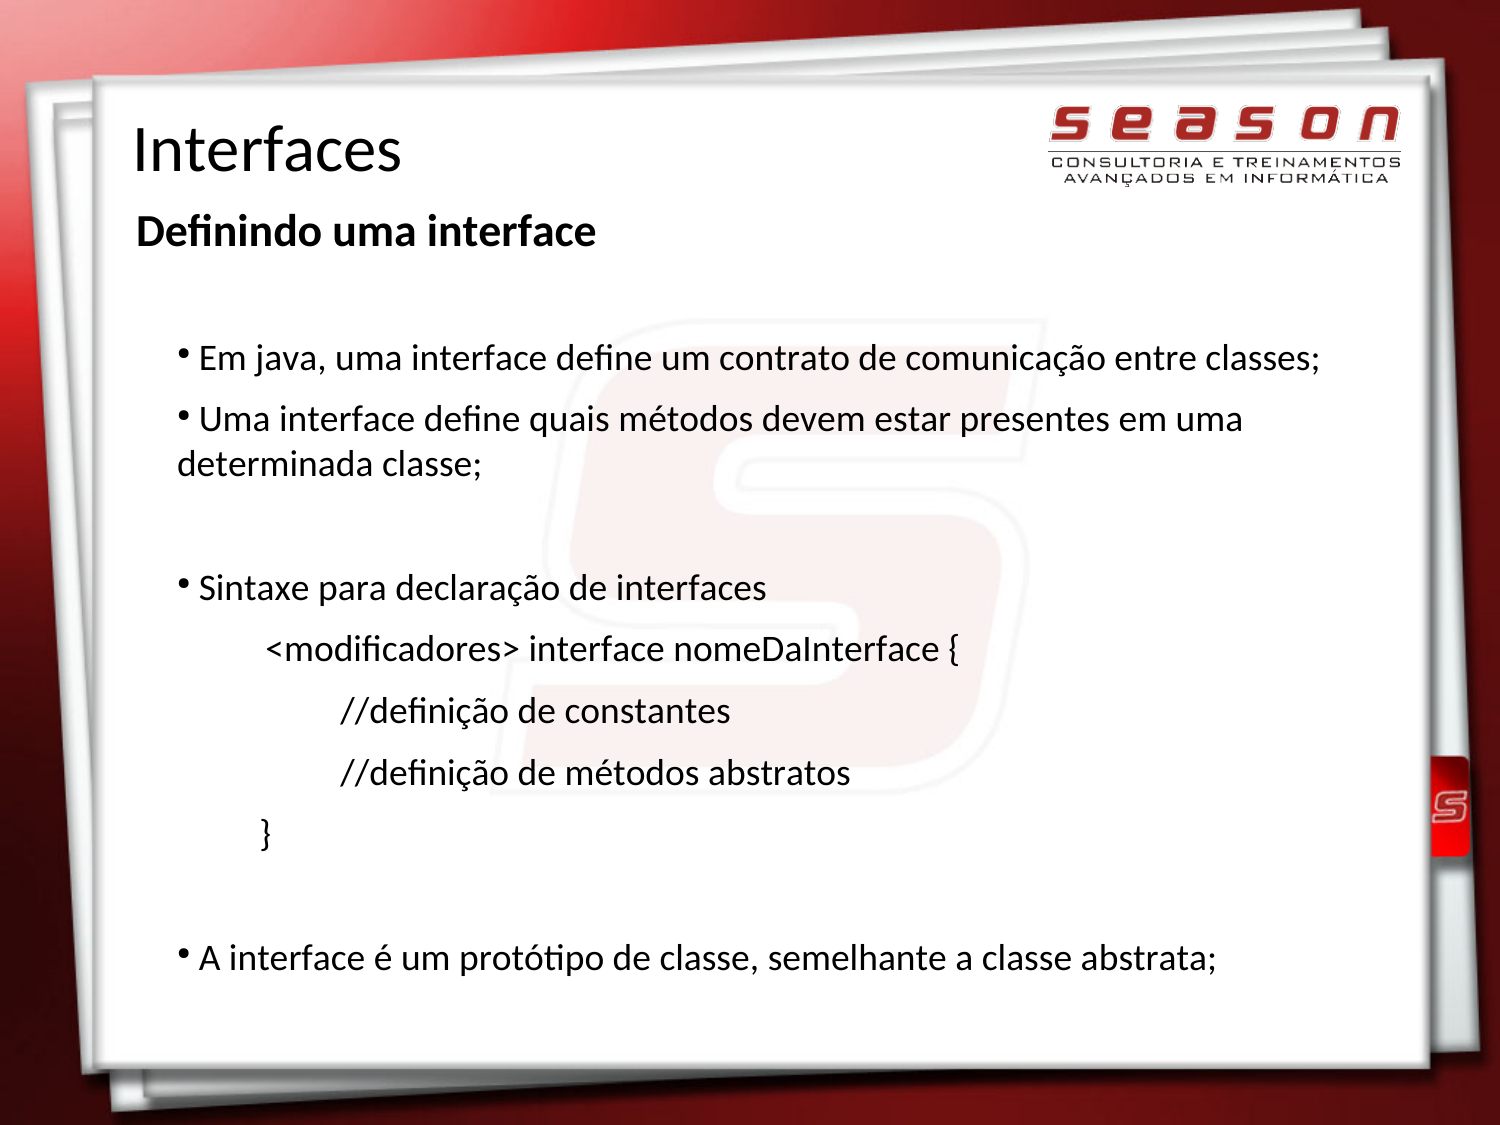

# Interfaces
Definindo uma interface
 Em java, uma interface define um contrato de comunicação entre classes;
 Uma interface define quais métodos devem estar presentes em uma determinada classe;
 Sintaxe para declaração de interfaces
<modificadores> interface nomeDaInterface {
//definição de constantes
//definição de métodos abstratos
	 }
 A interface é um protótipo de classe, semelhante a classe abstrata;